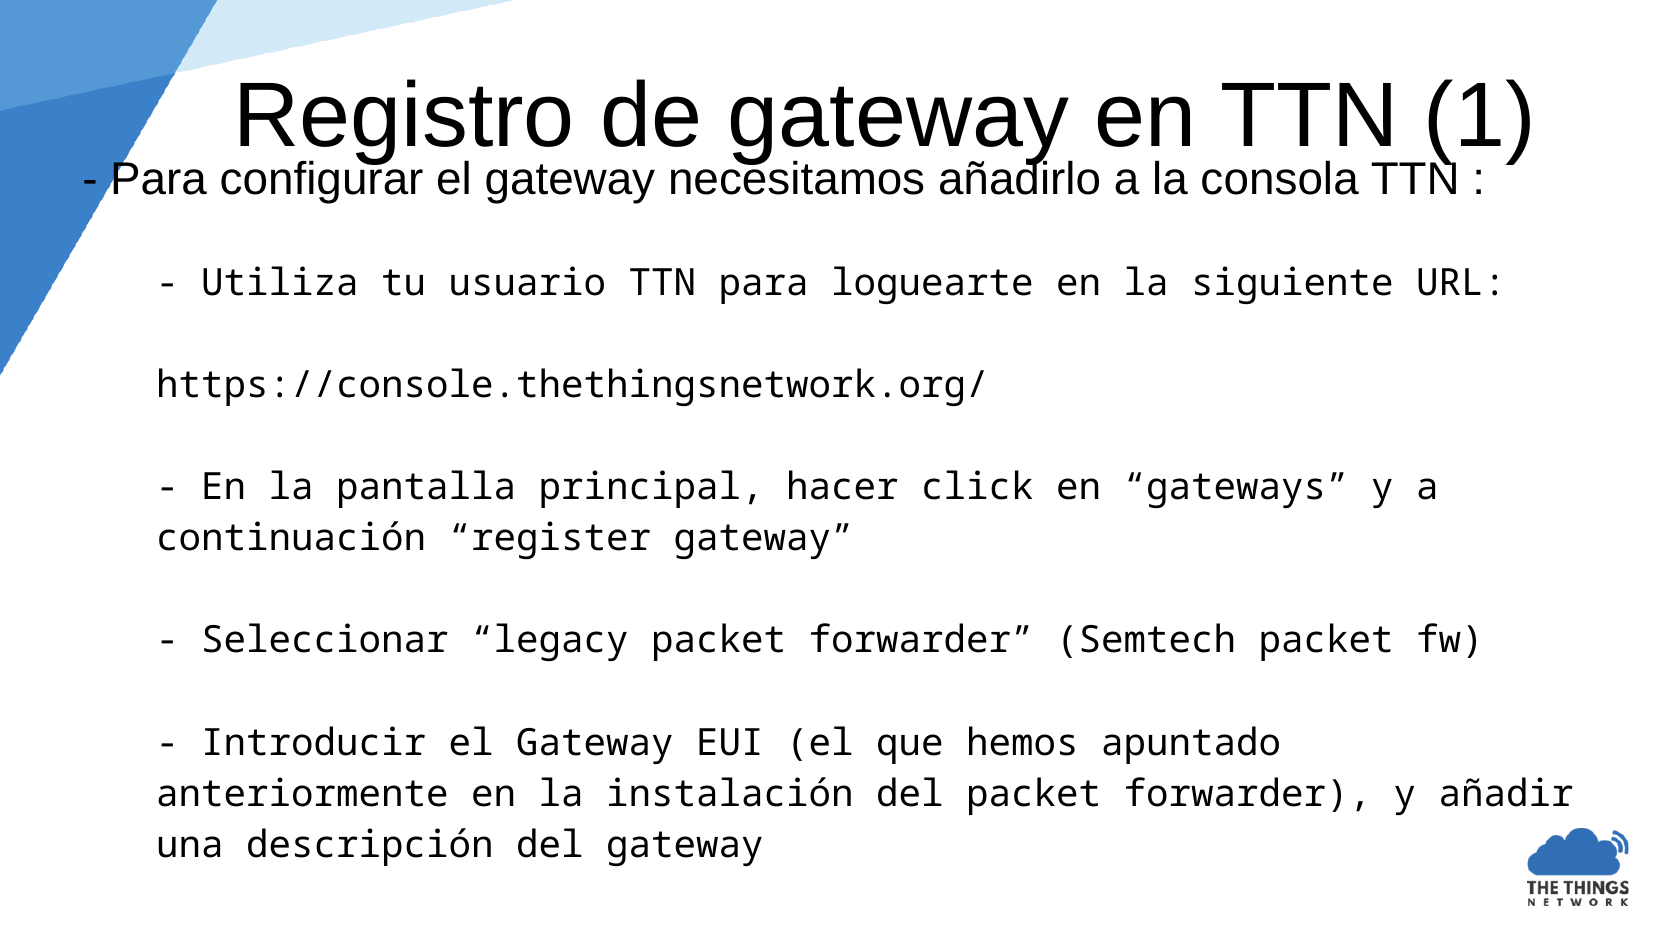

# Registro de gateway en TTN (1)
- Para configurar el gateway necesitamos añadirlo a la consola TTN :
	- Utiliza tu usuario TTN para loguearte en la siguiente URL:
	https://console.thethingsnetwork.org/
	- En la pantalla principal, hacer click en “gateways” y a 			continuación “register gateway”
	- Seleccionar “legacy packet forwarder” (Semtech packet fw)
	- Introducir el Gateway EUI (el que hemos apuntado 					anteriormente en la instalación del packet forwarder), y añadir 	una descripción del gateway